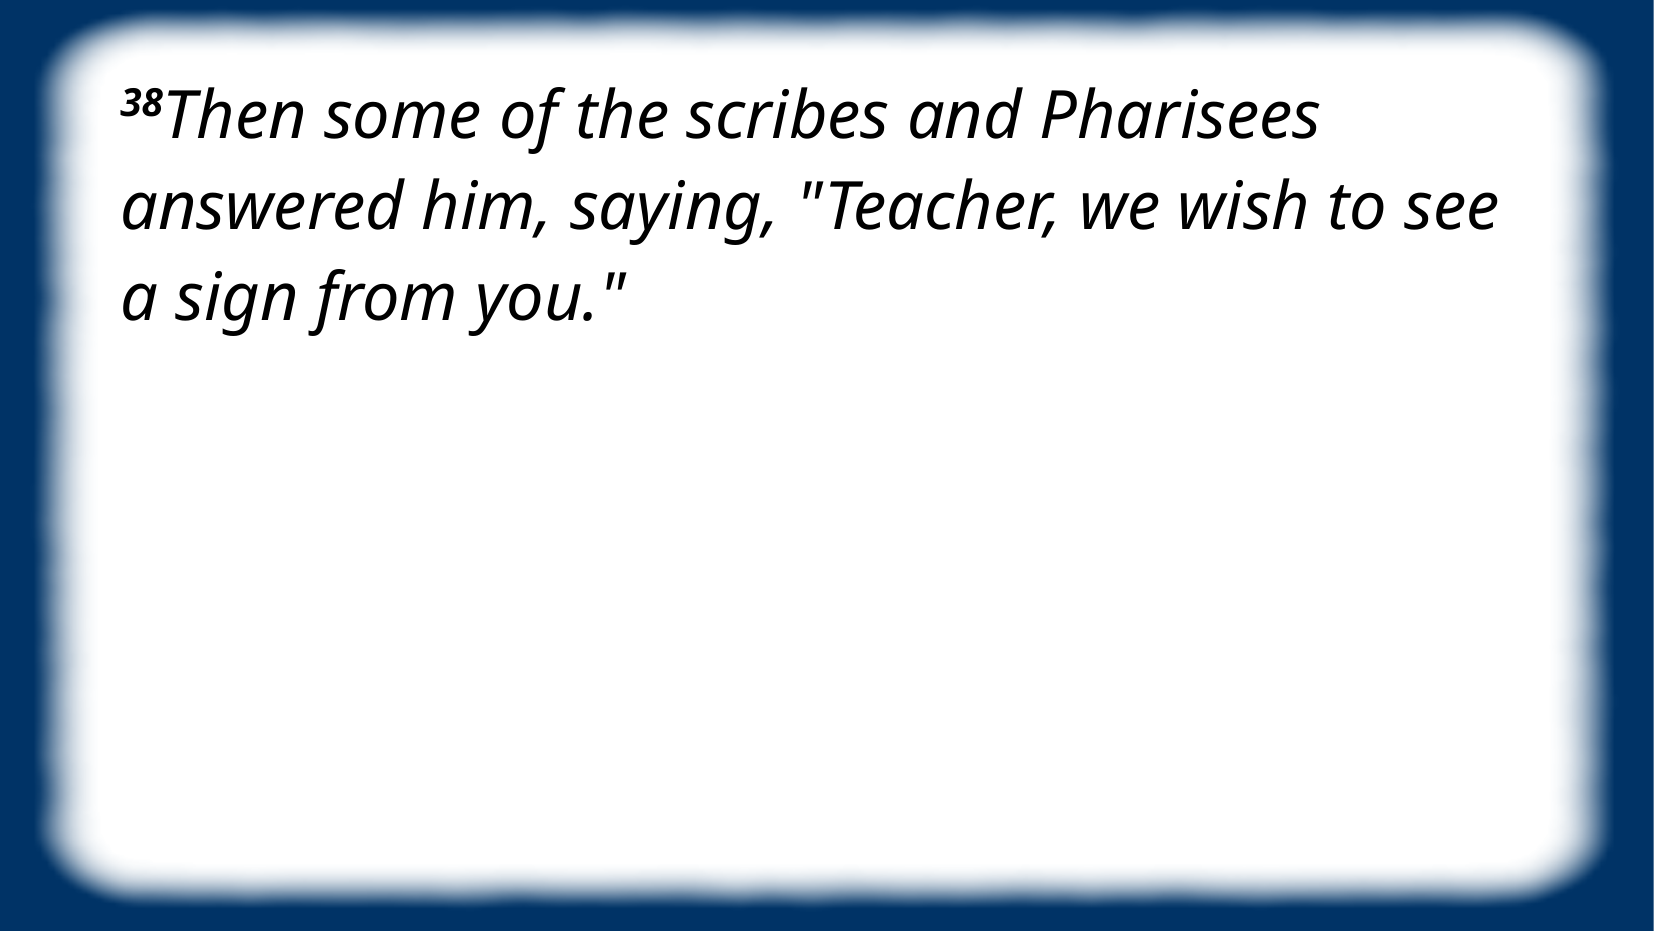

38Then some of the scribes and Pharisees answered him, saying, "Teacher, we wish to see a sign from you."